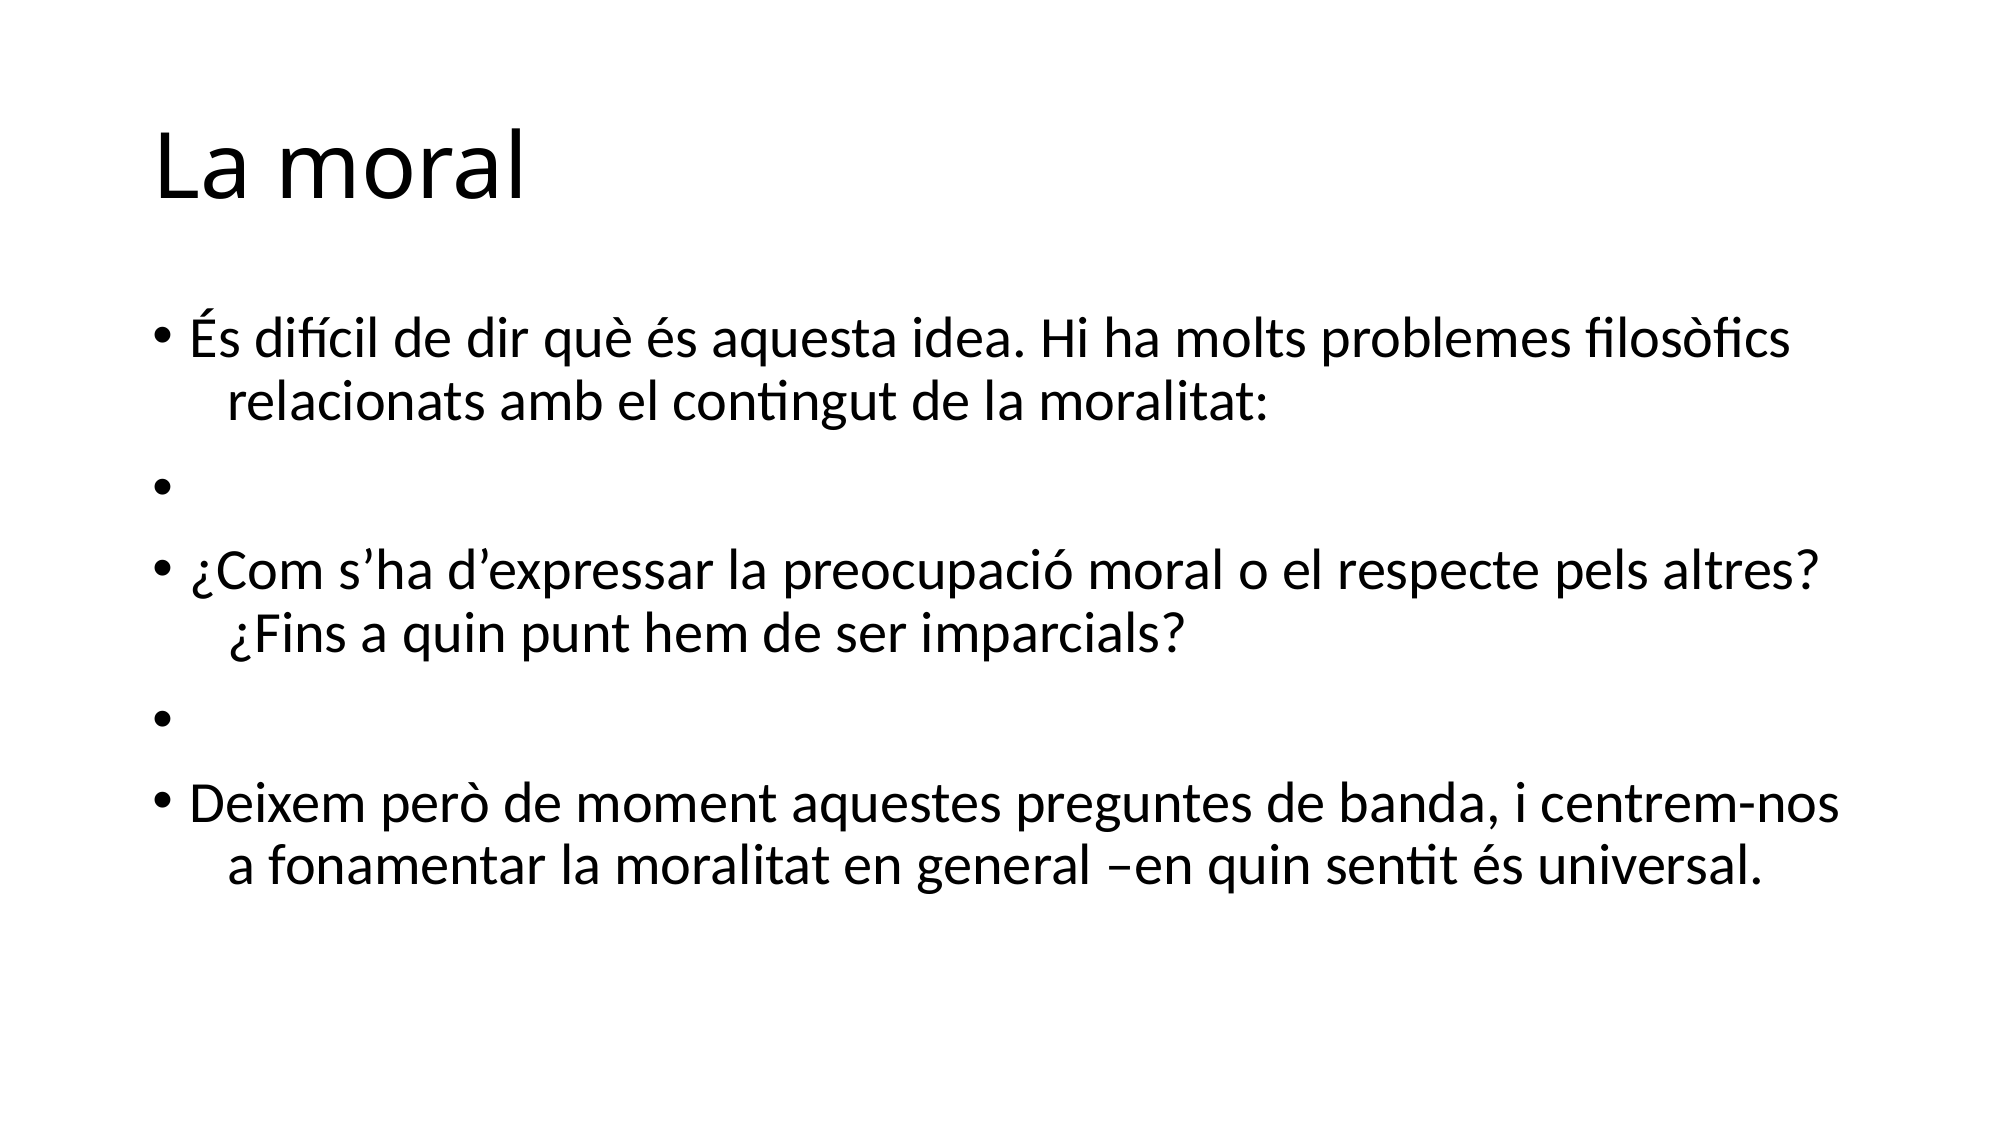

# La moral
És difícil de dir què és aquesta idea. Hi ha molts problemes filosòfics relacionats amb el contingut de la moralitat:
¿Com s’ha d’expressar la preocupació moral o el respecte pels altres? ¿Fins a quin punt hem de ser imparcials?
Deixem però de moment aquestes preguntes de banda, i centrem-nos a fonamentar la moralitat en general –en quin sentit és universal.